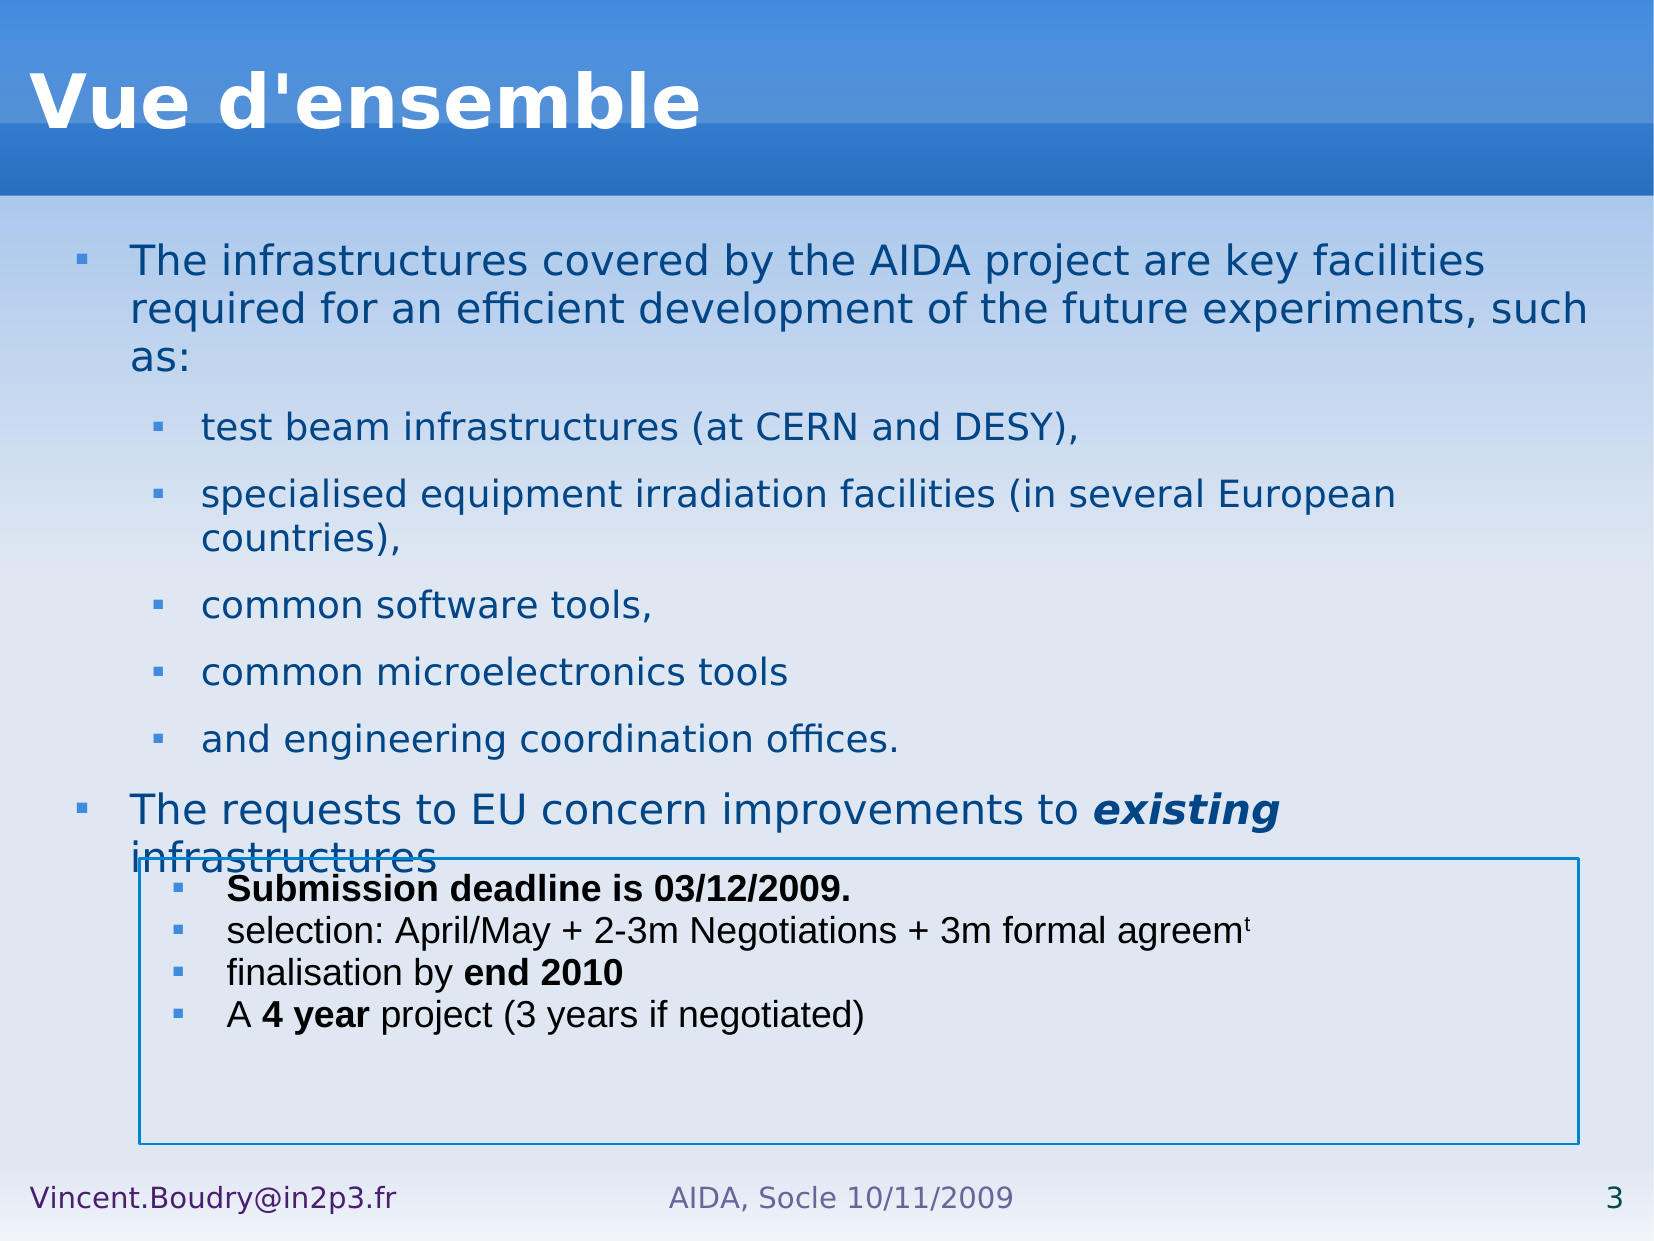

# Vue d'ensemble
The infrastructures covered by the AIDA project are key facilities required for an efficient development of the future experiments, such as:
test beam infrastructures (at CERN and DESY),
specialised equipment irradiation facilities (in several European countries),
common software tools,
common microelectronics tools
and engineering coordination offices.
The requests to EU concern improvements to existing infrastructures
Submission deadline is 03/12/2009.
selection: April/May + 2-3m Negotiations + 3m formal agreemt
finalisation by end 2010
A 4 year project (3 years if negotiated)
AIDA, Socle 10/11/2009
3